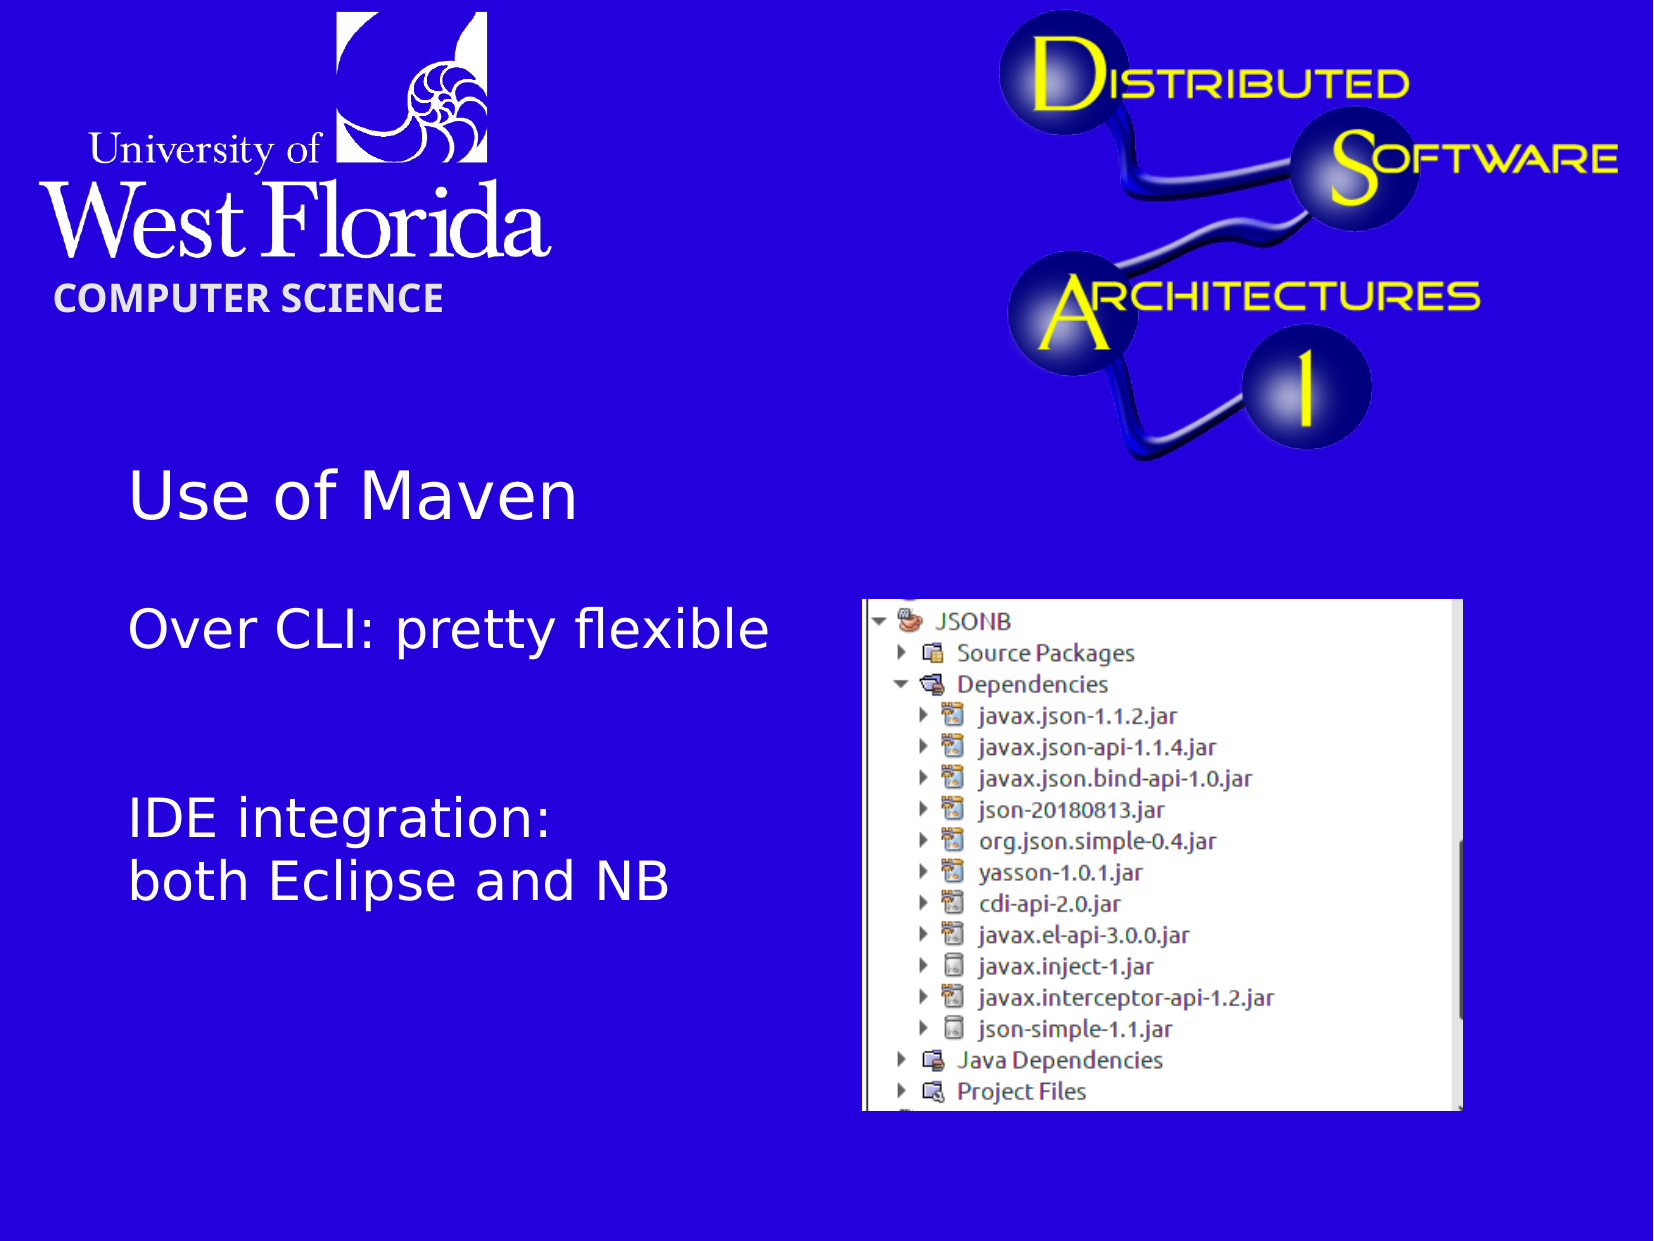

COMPUTER SCIENCE
Use of Maven
Over CLI: pretty flexible
IDE integration:
both Eclipse and NB